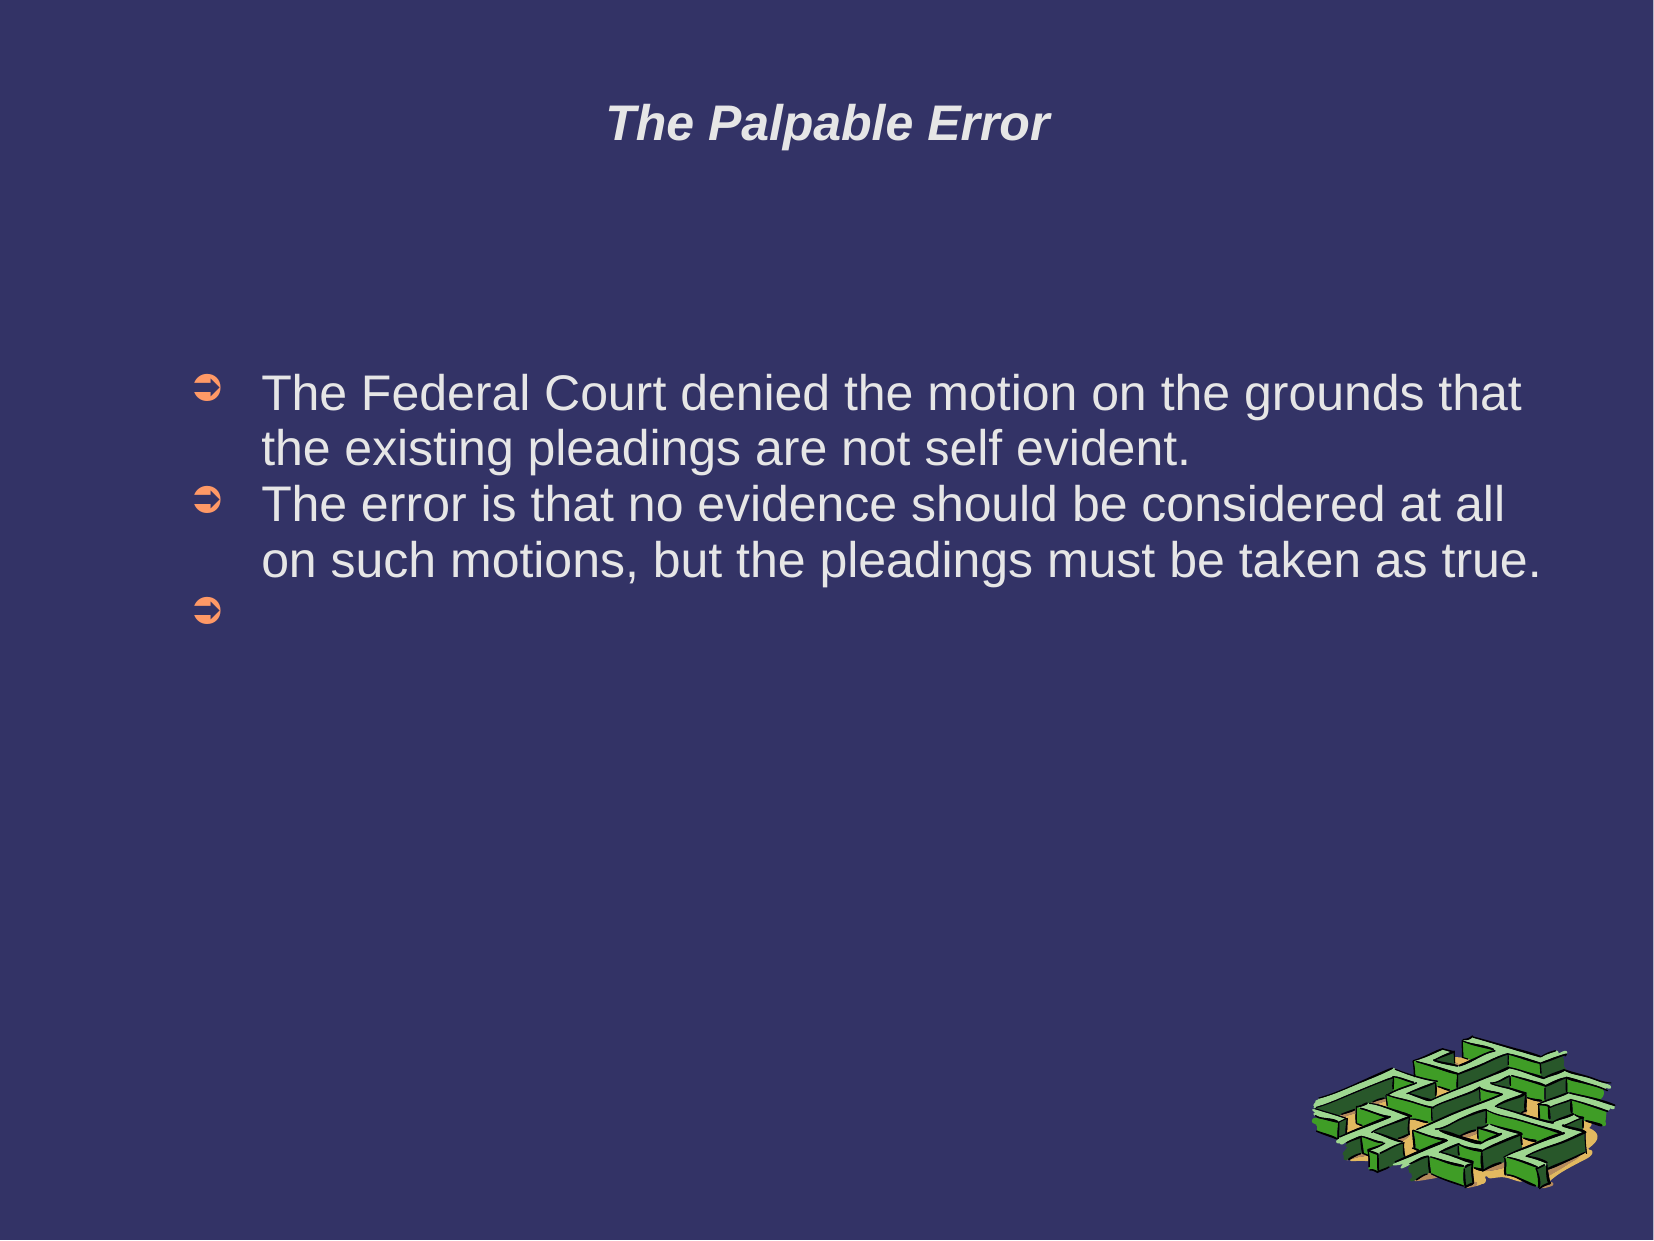

# The Palpable Error
The Federal Court denied the motion on the grounds that the existing pleadings are not self evident.
The error is that no evidence should be considered at all on such motions, but the pleadings must be taken as true.